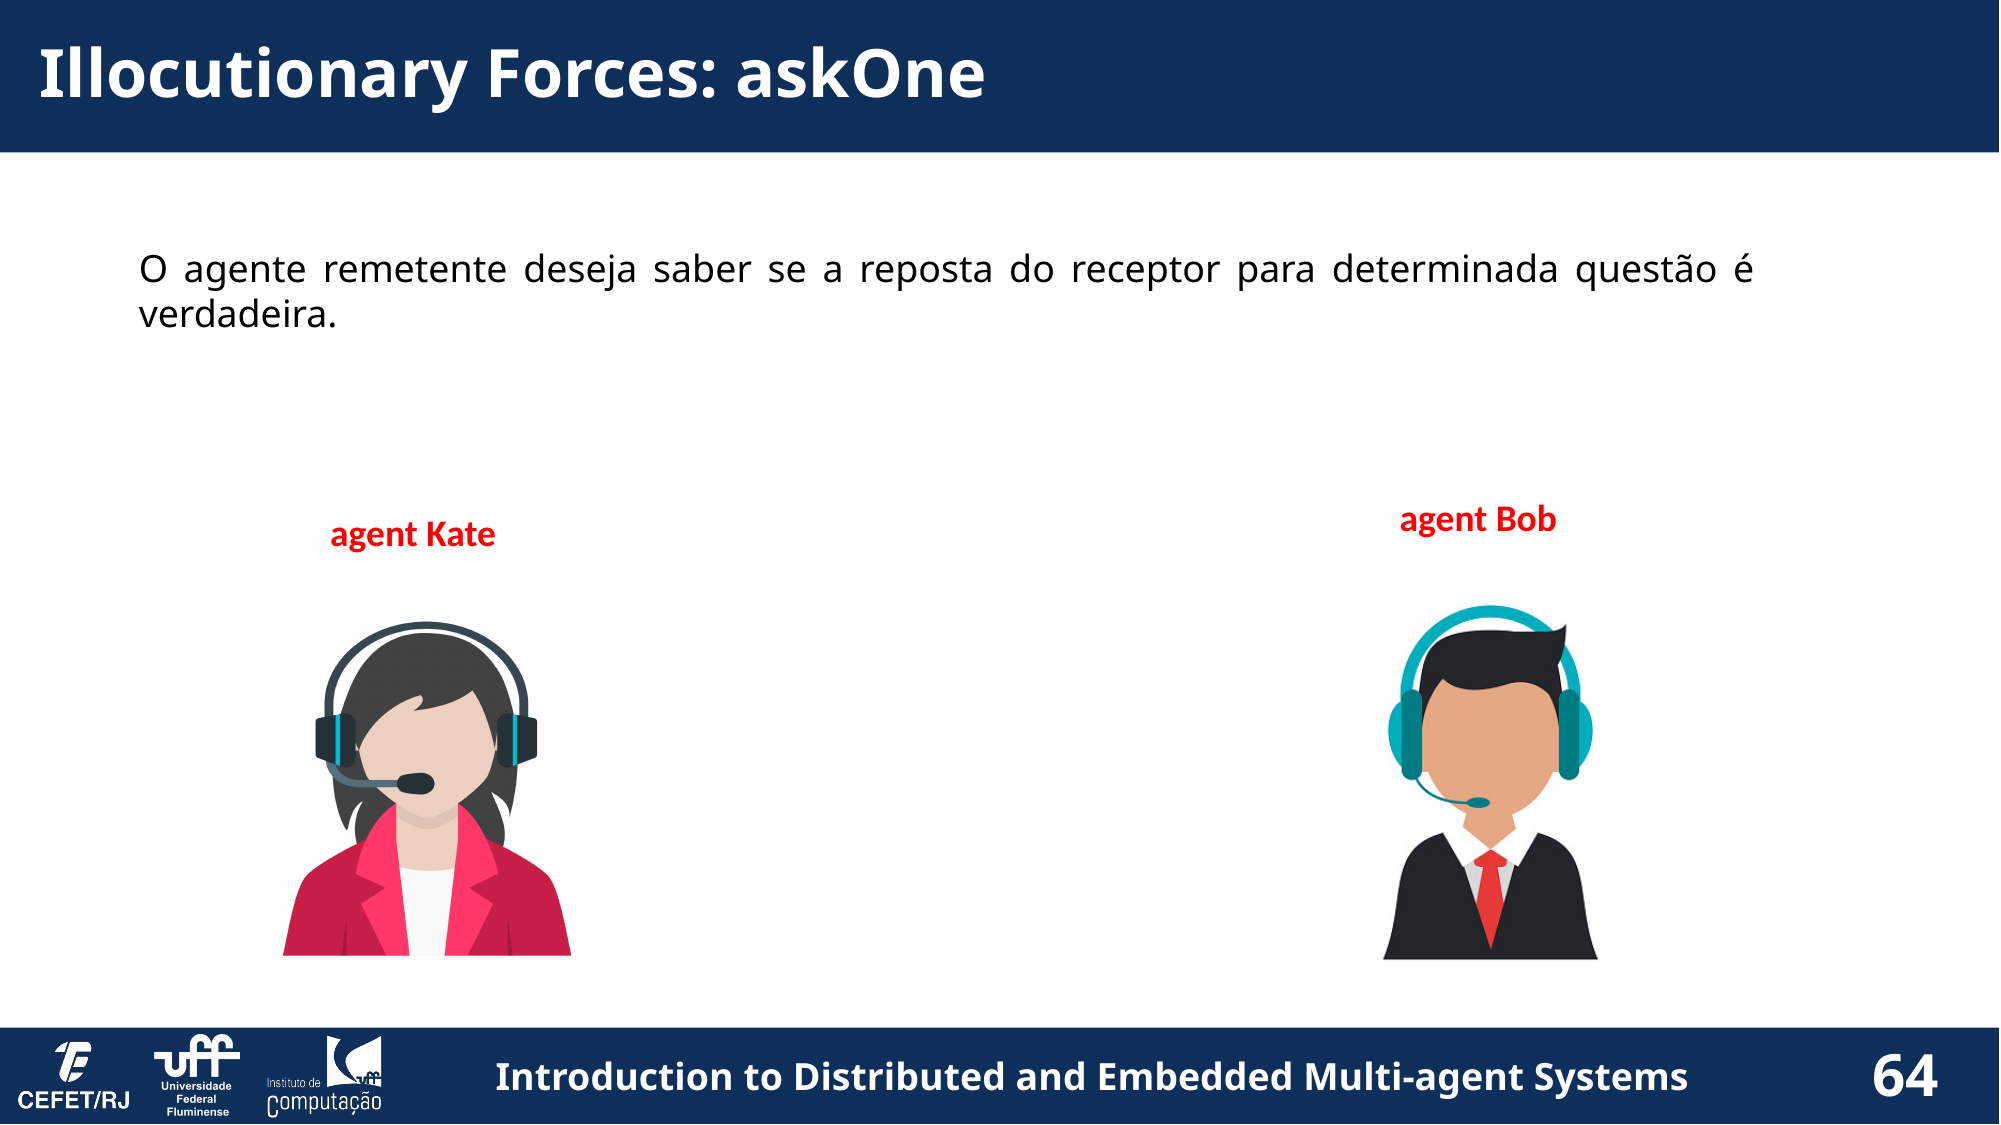

Illocutionary Forces: askOne
O agente remetente deseja saber se a reposta do receptor para determinada questão é verdadeira.
agent Bob
agent Kate